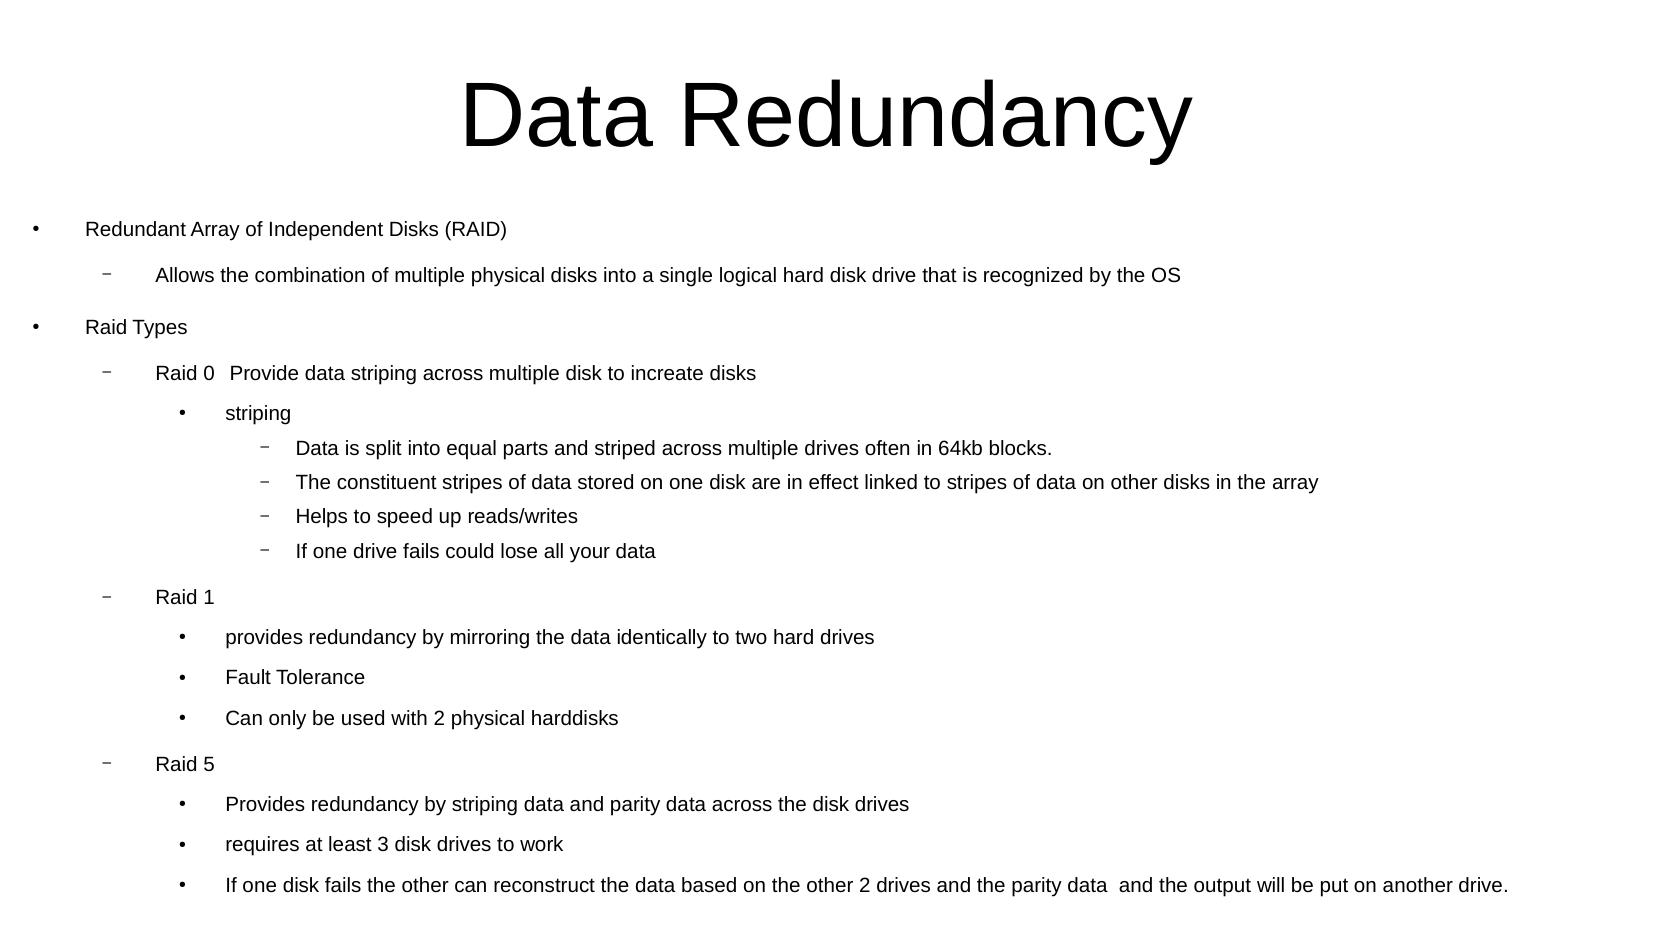

# Data Redundancy
Redundant Array of Independent Disks (RAID)
Allows the combination of multiple physical disks into a single logical hard disk drive that is recognized by the OS
Raid Types
Raid 0 		Provide data striping across multiple disk to increate disks
striping
Data is split into equal parts and striped across multiple drives often in 64kb blocks.
The constituent stripes of data stored on one disk are in effect linked to stripes of data on other disks in the array
Helps to speed up reads/writes
If one drive fails could lose all your data
Raid 1
provides redundancy by mirroring the data identically to two hard drives
Fault Tolerance
Can only be used with 2 physical harddisks
Raid 5
Provides redundancy by striping data and parity data across the disk drives
requires at least 3 disk drives to work
If one disk fails the other can reconstruct the data based on the other 2 drives and the parity data and the output will be put on another drive.